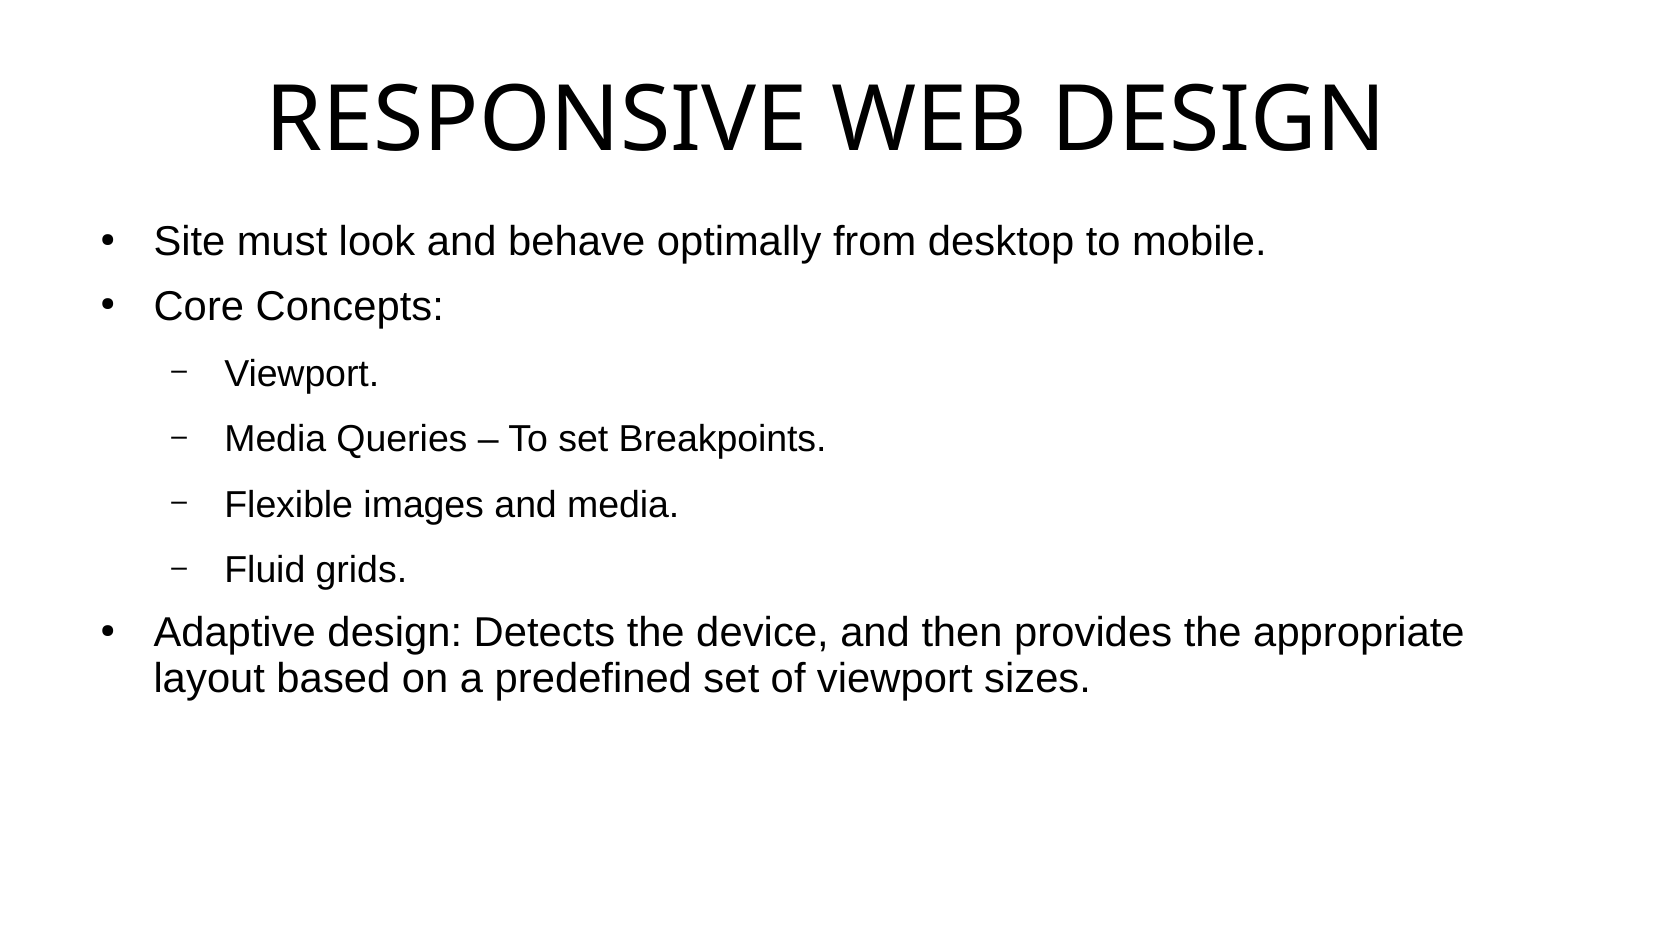

# RESPONSIVE WEB DESIGN
Site must look and behave optimally from desktop to mobile.
Core Concepts:
Viewport.
Media Queries – To set Breakpoints.
Flexible images and media.
Fluid grids.
Adaptive design: Detects the device, and then provides the appropriate layout based on a predefined set of viewport sizes.